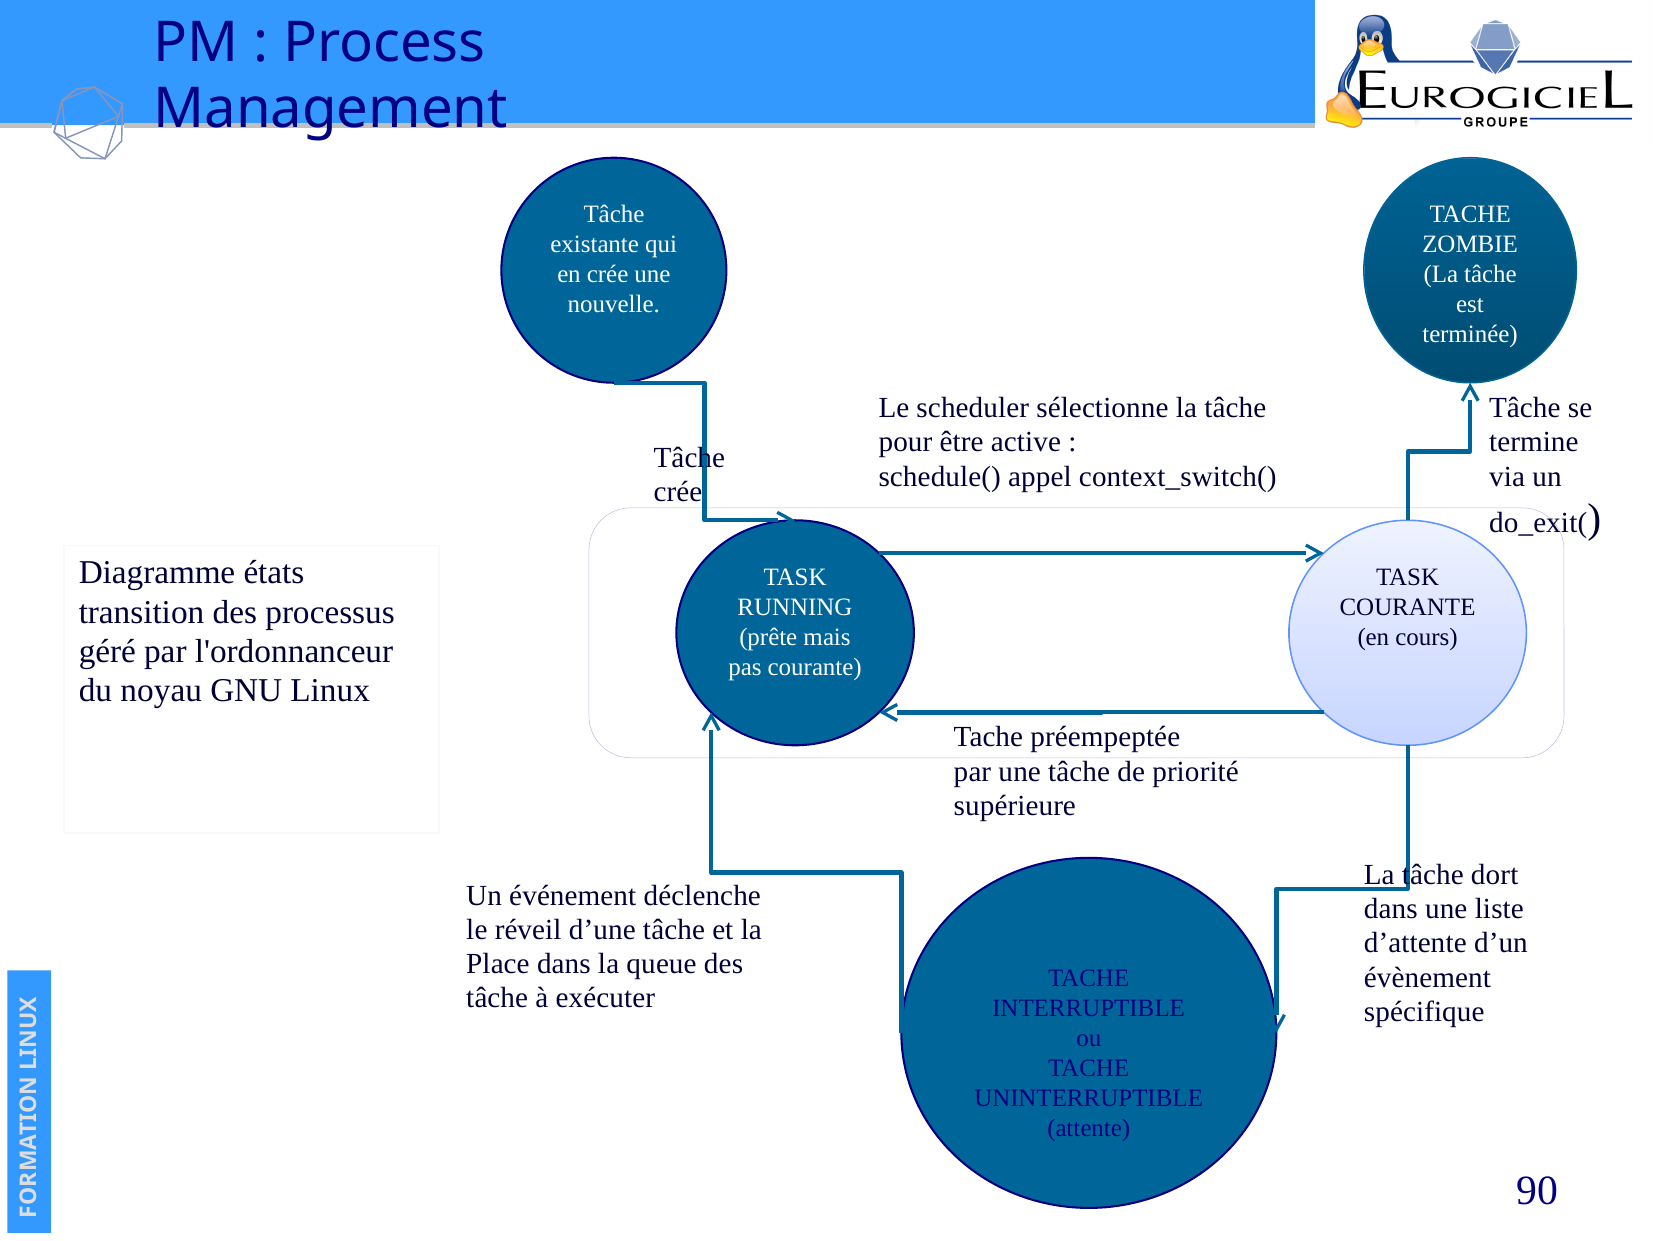

# PM : Process Management
Tâche existante qui
en crée une
nouvelle.
TACHE
ZOMBIE
(La tâche est terminée)
Le scheduler sélectionne la tâche
pour être active :
schedule() appel context_switch()
Tâche se
termine
via un
do_exit()
Tâche
crée
TASK
RUNNING
(prête mais pas courante)
TASK
COURANTE
(en cours)
Diagramme états transition des processus géré par l'ordonnanceur du noyau GNU Linux 
Tache préempeptée
par une tâche de priorité
supérieure
La tâche dort dans une liste d’attente d’un évènement spécifique
TACHE
INTERRUPTIBLE
ou
TACHE
UNINTERRUPTIBLE
(attente)
Un événement déclenche
le réveil d’une tâche et la
Place dans la queue des
tâche à exécuter